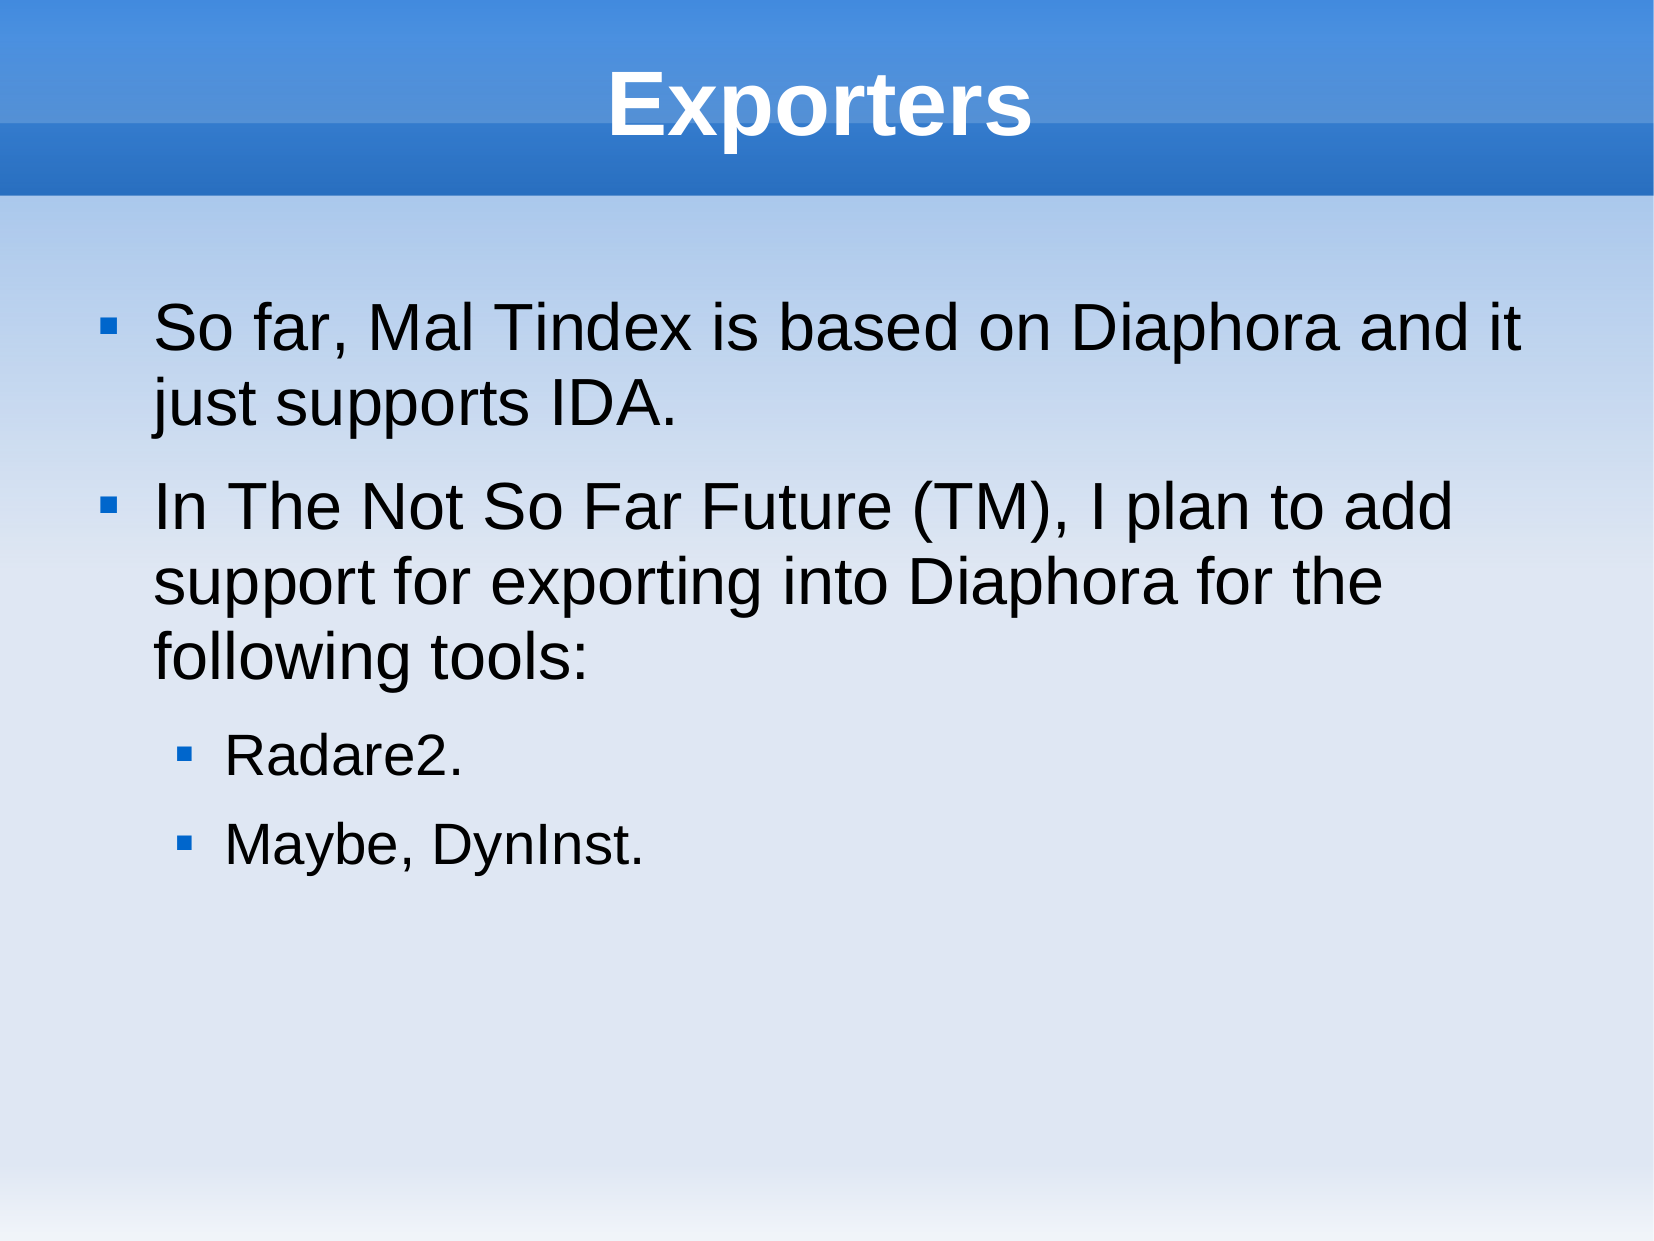

# Exporters
So far, Mal Tindex is based on Diaphora and it just supports IDA.
In The Not So Far Future (TM), I plan to add support for exporting into Diaphora for the following tools:
Radare2.
Maybe, DynInst.